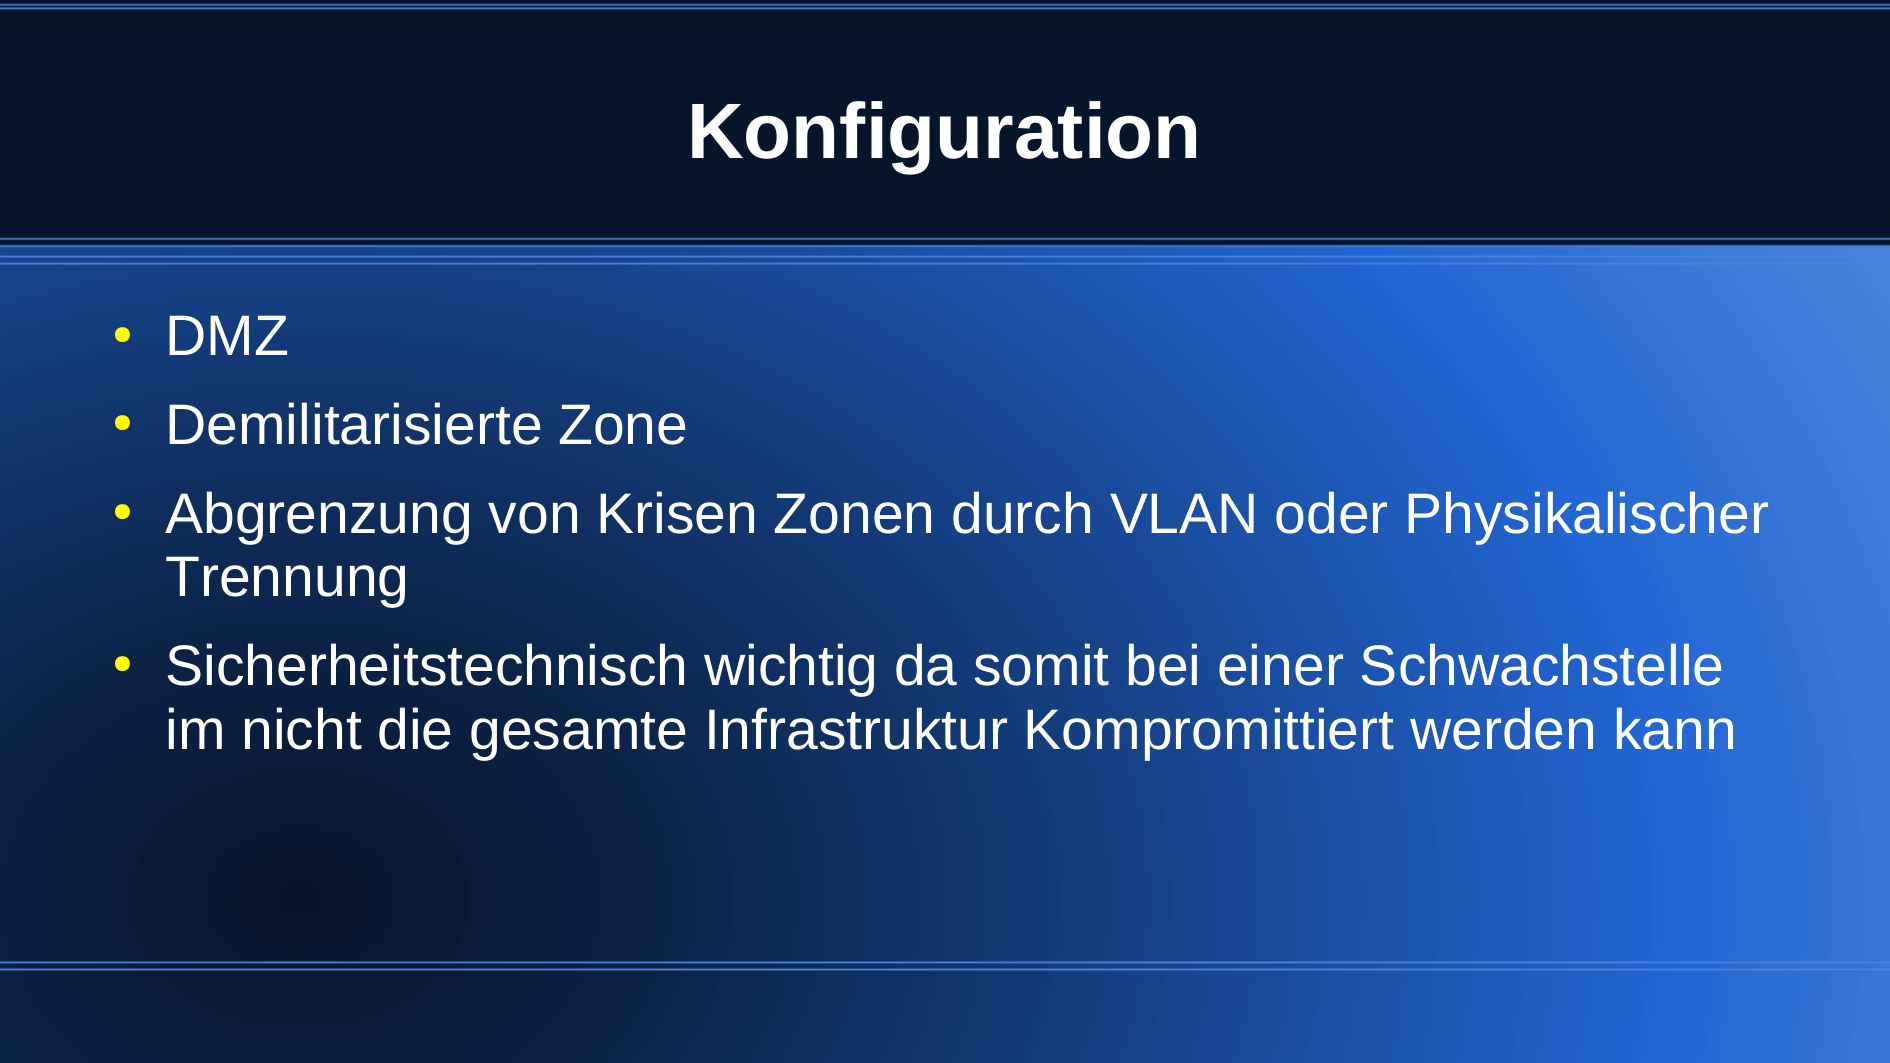

# Konfiguration
DMZ
Demilitarisierte Zone
Abgrenzung von Krisen Zonen durch VLAN oder Physikalischer Trennung
Sicherheitstechnisch wichtig da somit bei einer Schwachstelle im nicht die gesamte Infrastruktur Kompromittiert werden kann